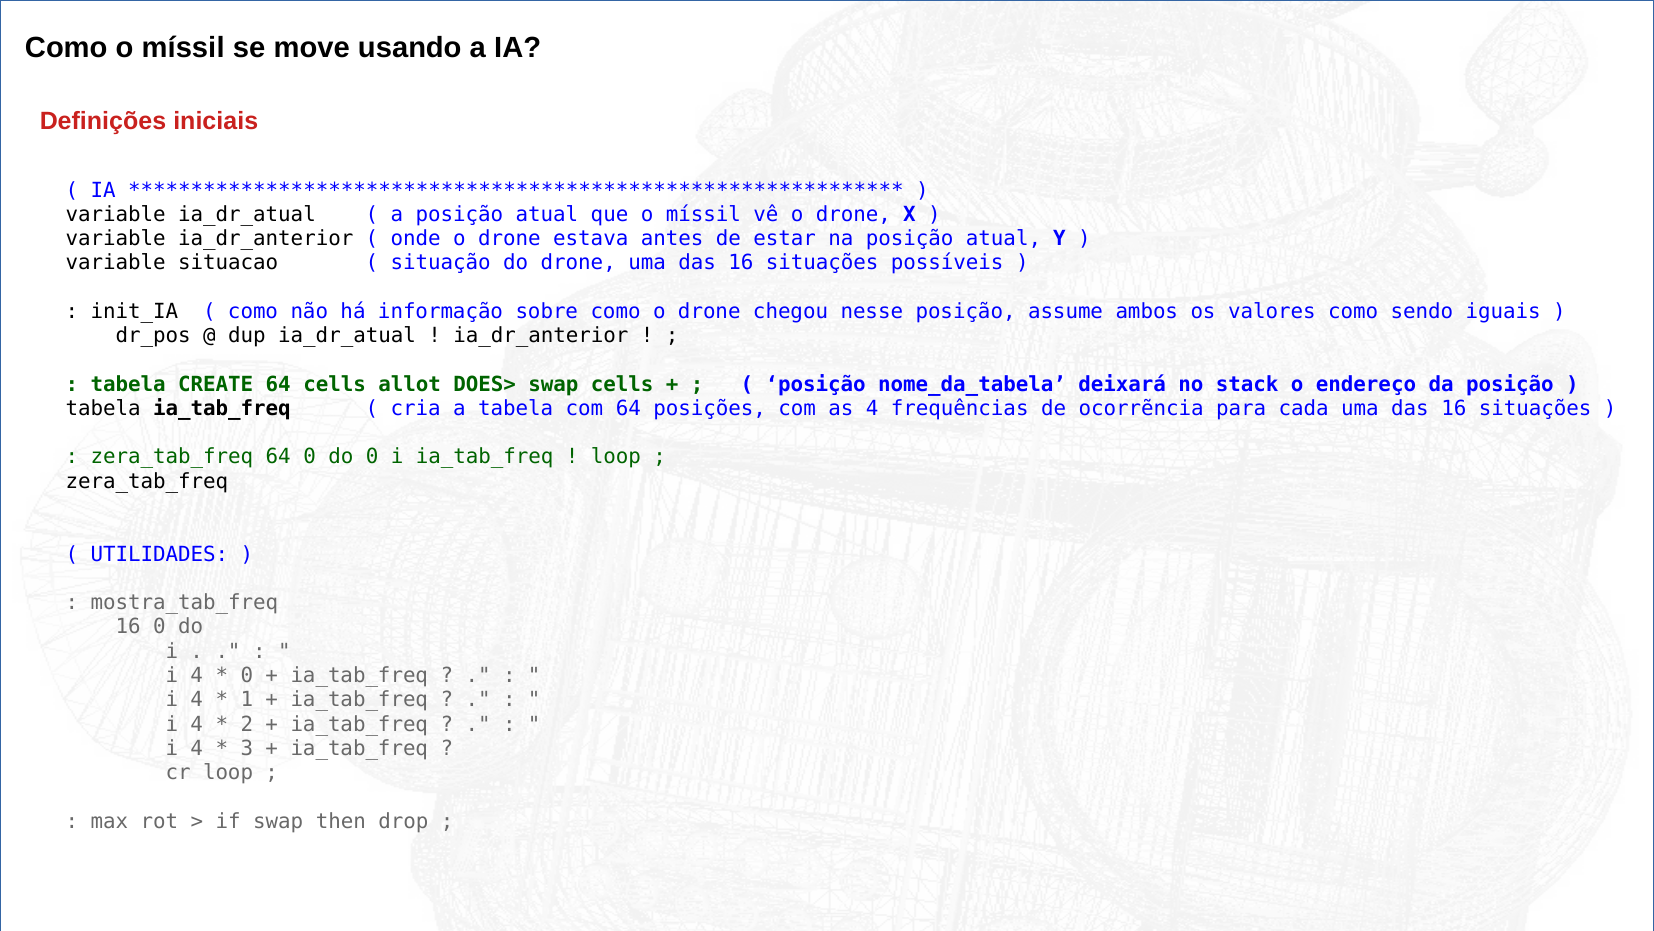

Como o míssil se move usando a IA?
Definições iniciais
( IA ************************************************************** )
variable ia_dr_atual ( a posição atual que o míssil vê o drone, X )
variable ia_dr_anterior ( onde o drone estava antes de estar na posição atual, Y )
variable situacao ( situação do drone, uma das 16 situações possíveis )
: init_IA ( como não há informação sobre como o drone chegou nesse posição, assume ambos os valores como sendo iguais )
 dr_pos @ dup ia_dr_atual ! ia_dr_anterior ! ;
: tabela CREATE 64 cells allot DOES> swap cells + ; ( ‘posição nome_da_tabela’ deixará no stack o endereço da posição )
tabela ia_tab_freq ( cria a tabela com 64 posições, com as 4 frequências de ocorrẽncia para cada uma das 16 situações )
: zera_tab_freq 64 0 do 0 i ia_tab_freq ! loop ;
zera_tab_freq
( UTILIDADES: )
: mostra_tab_freq
 16 0 do
 i . ." : "
 i 4 * 0 + ia_tab_freq ? ." : "
 i 4 * 1 + ia_tab_freq ? ." : "
 i 4 * 2 + ia_tab_freq ? ." : "
 i 4 * 3 + ia_tab_freq ?
 cr loop ;
: max rot > if swap then drop ;